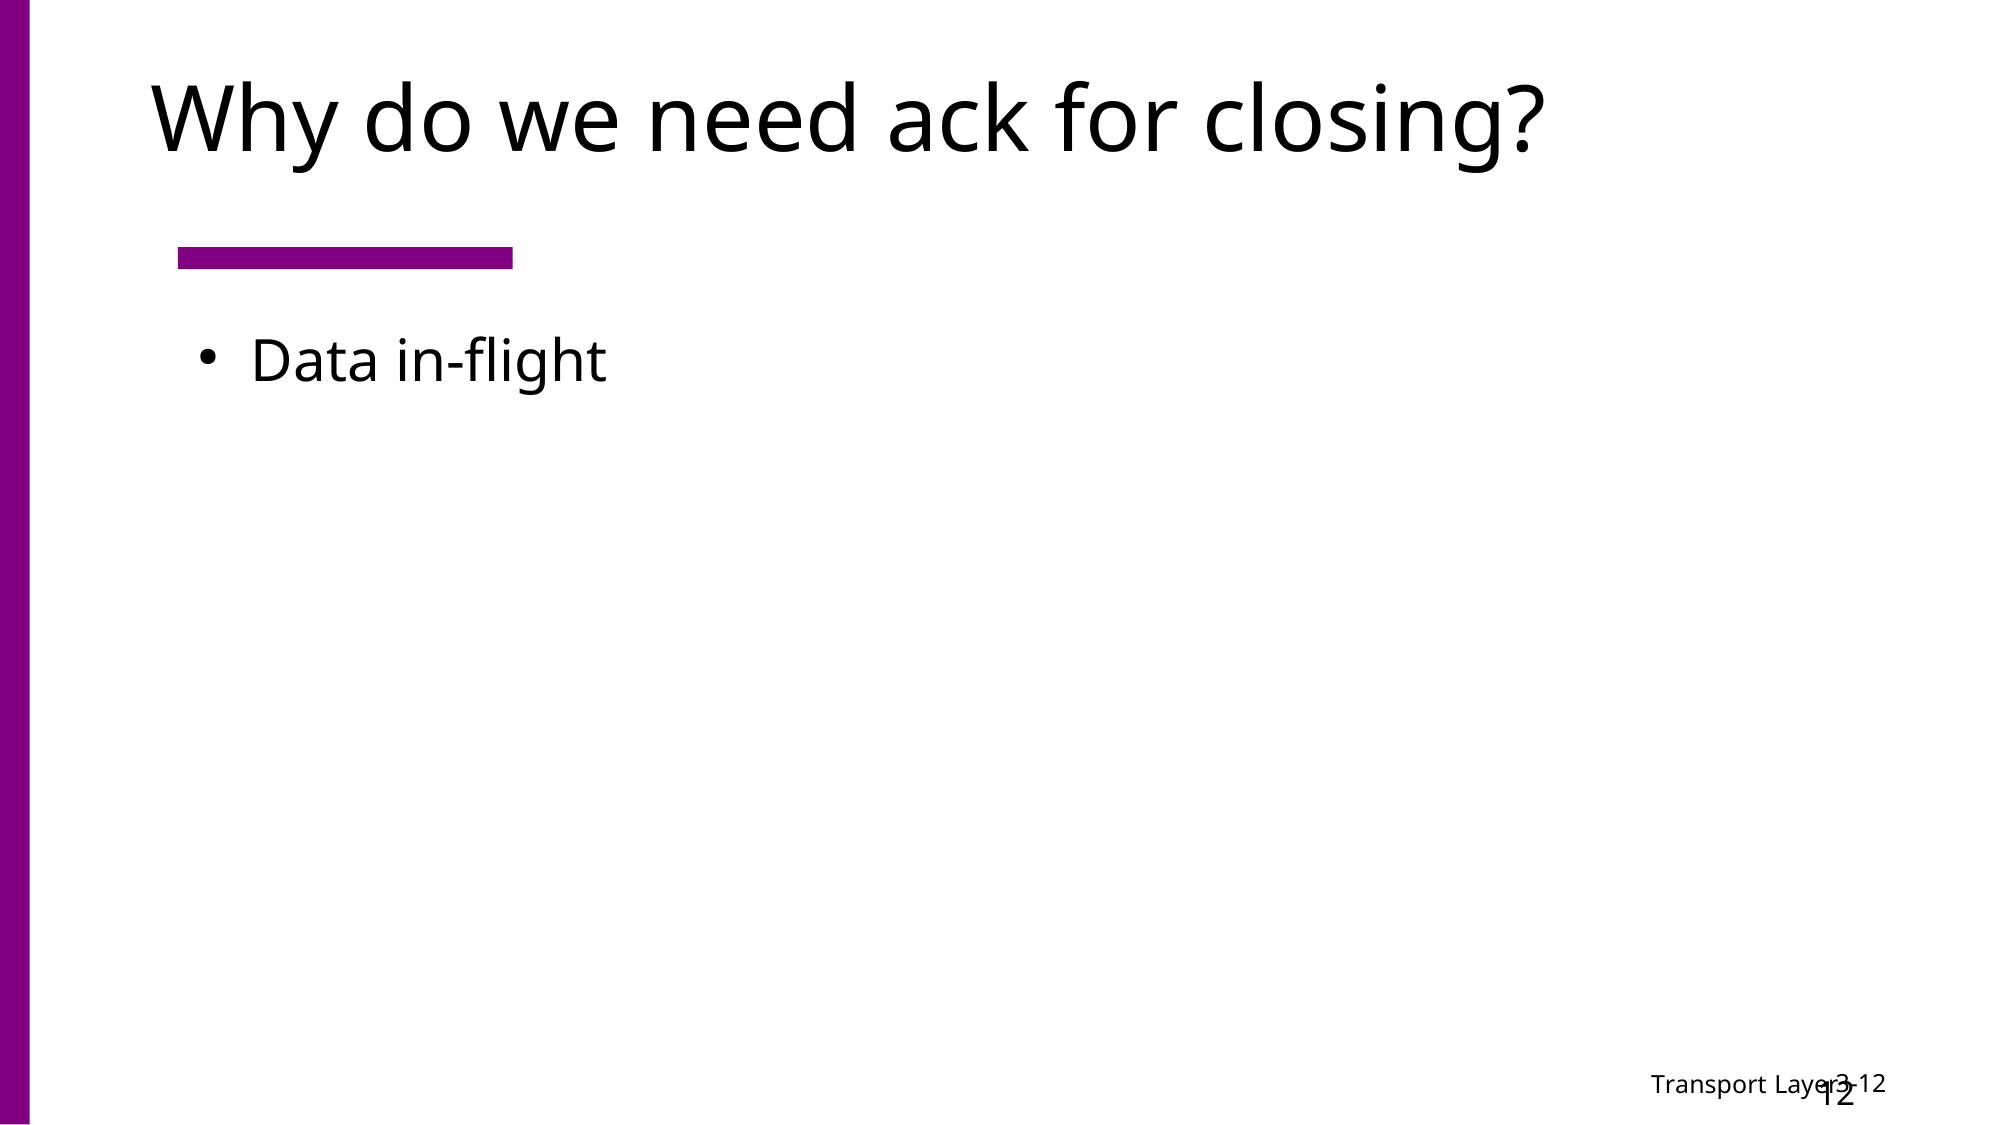

# Why do we need ack for closing?
Data in-flight
Transport Layer